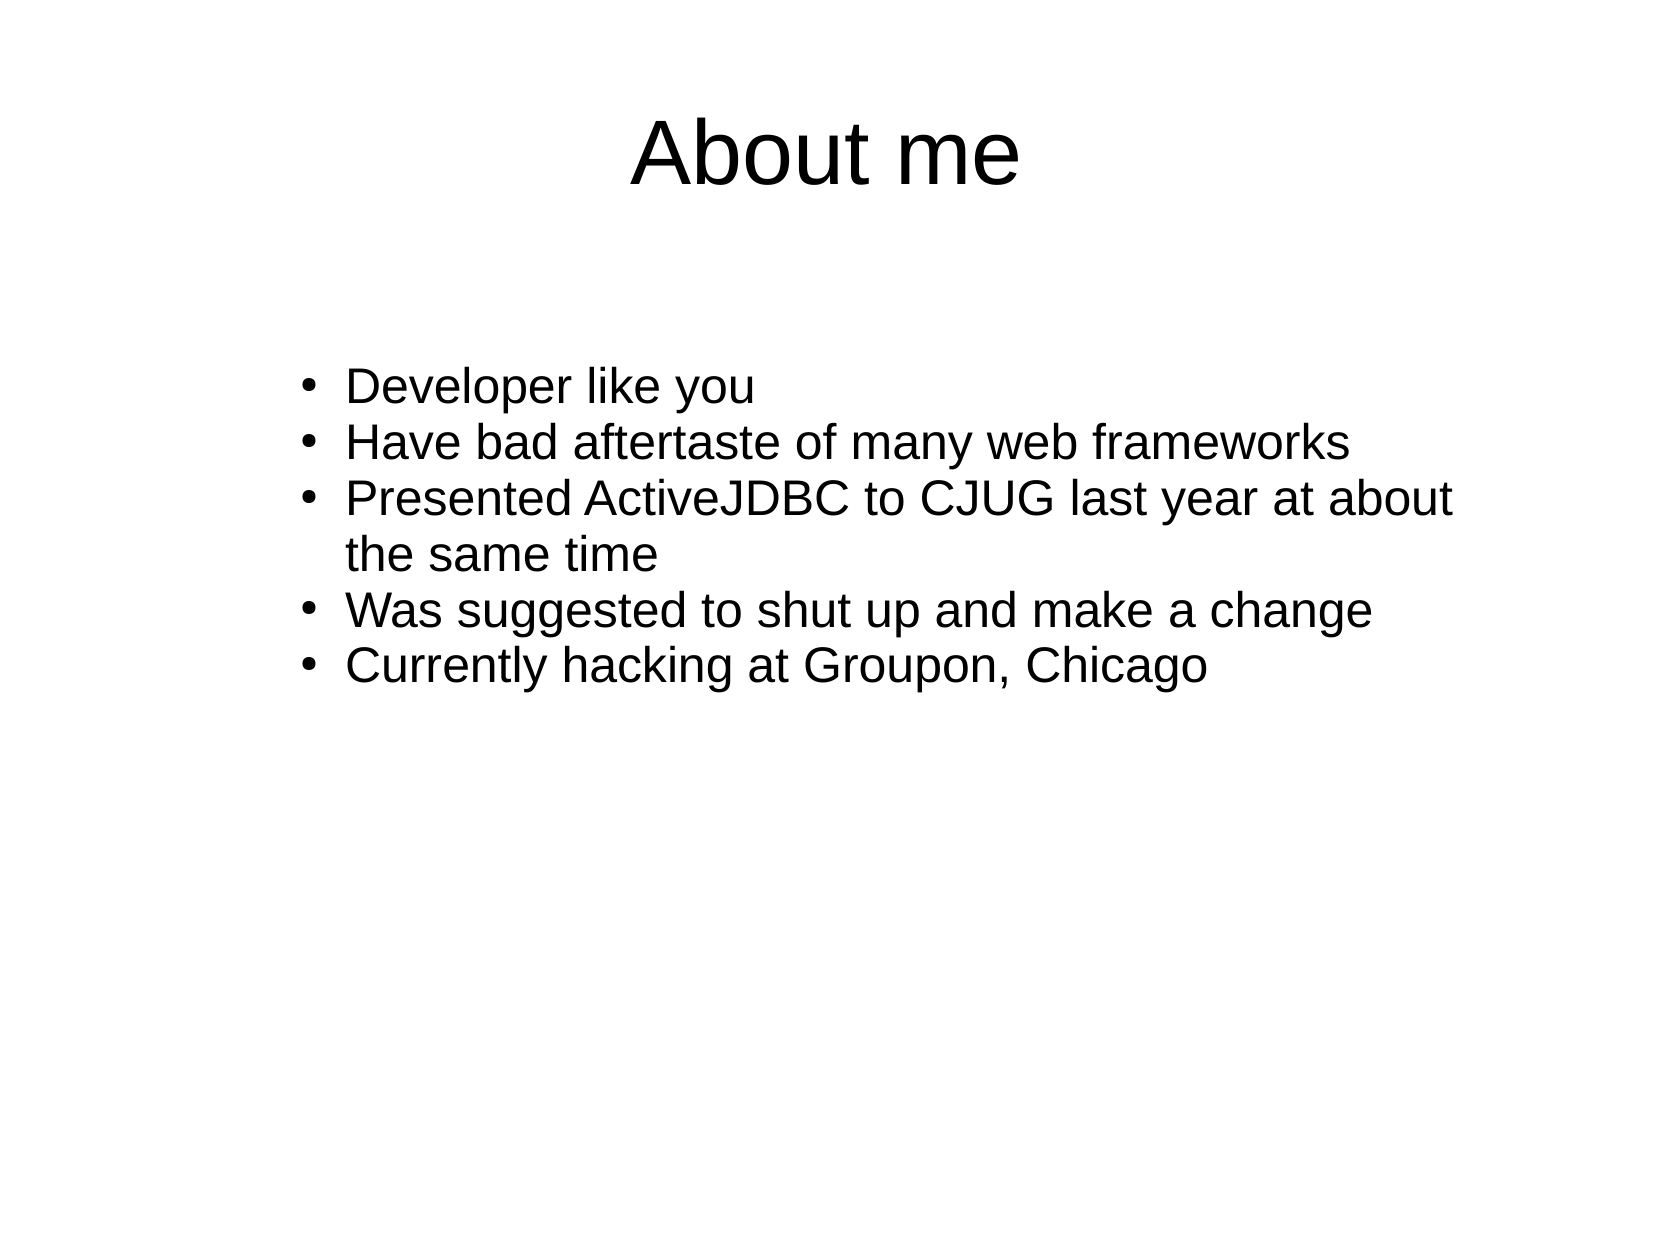

# About me
Developer like you
Have bad aftertaste of many web frameworks
Presented ActiveJDBC to CJUG last year at about the same time
Was suggested to shut up and make a change
Currently hacking at Groupon, Chicago